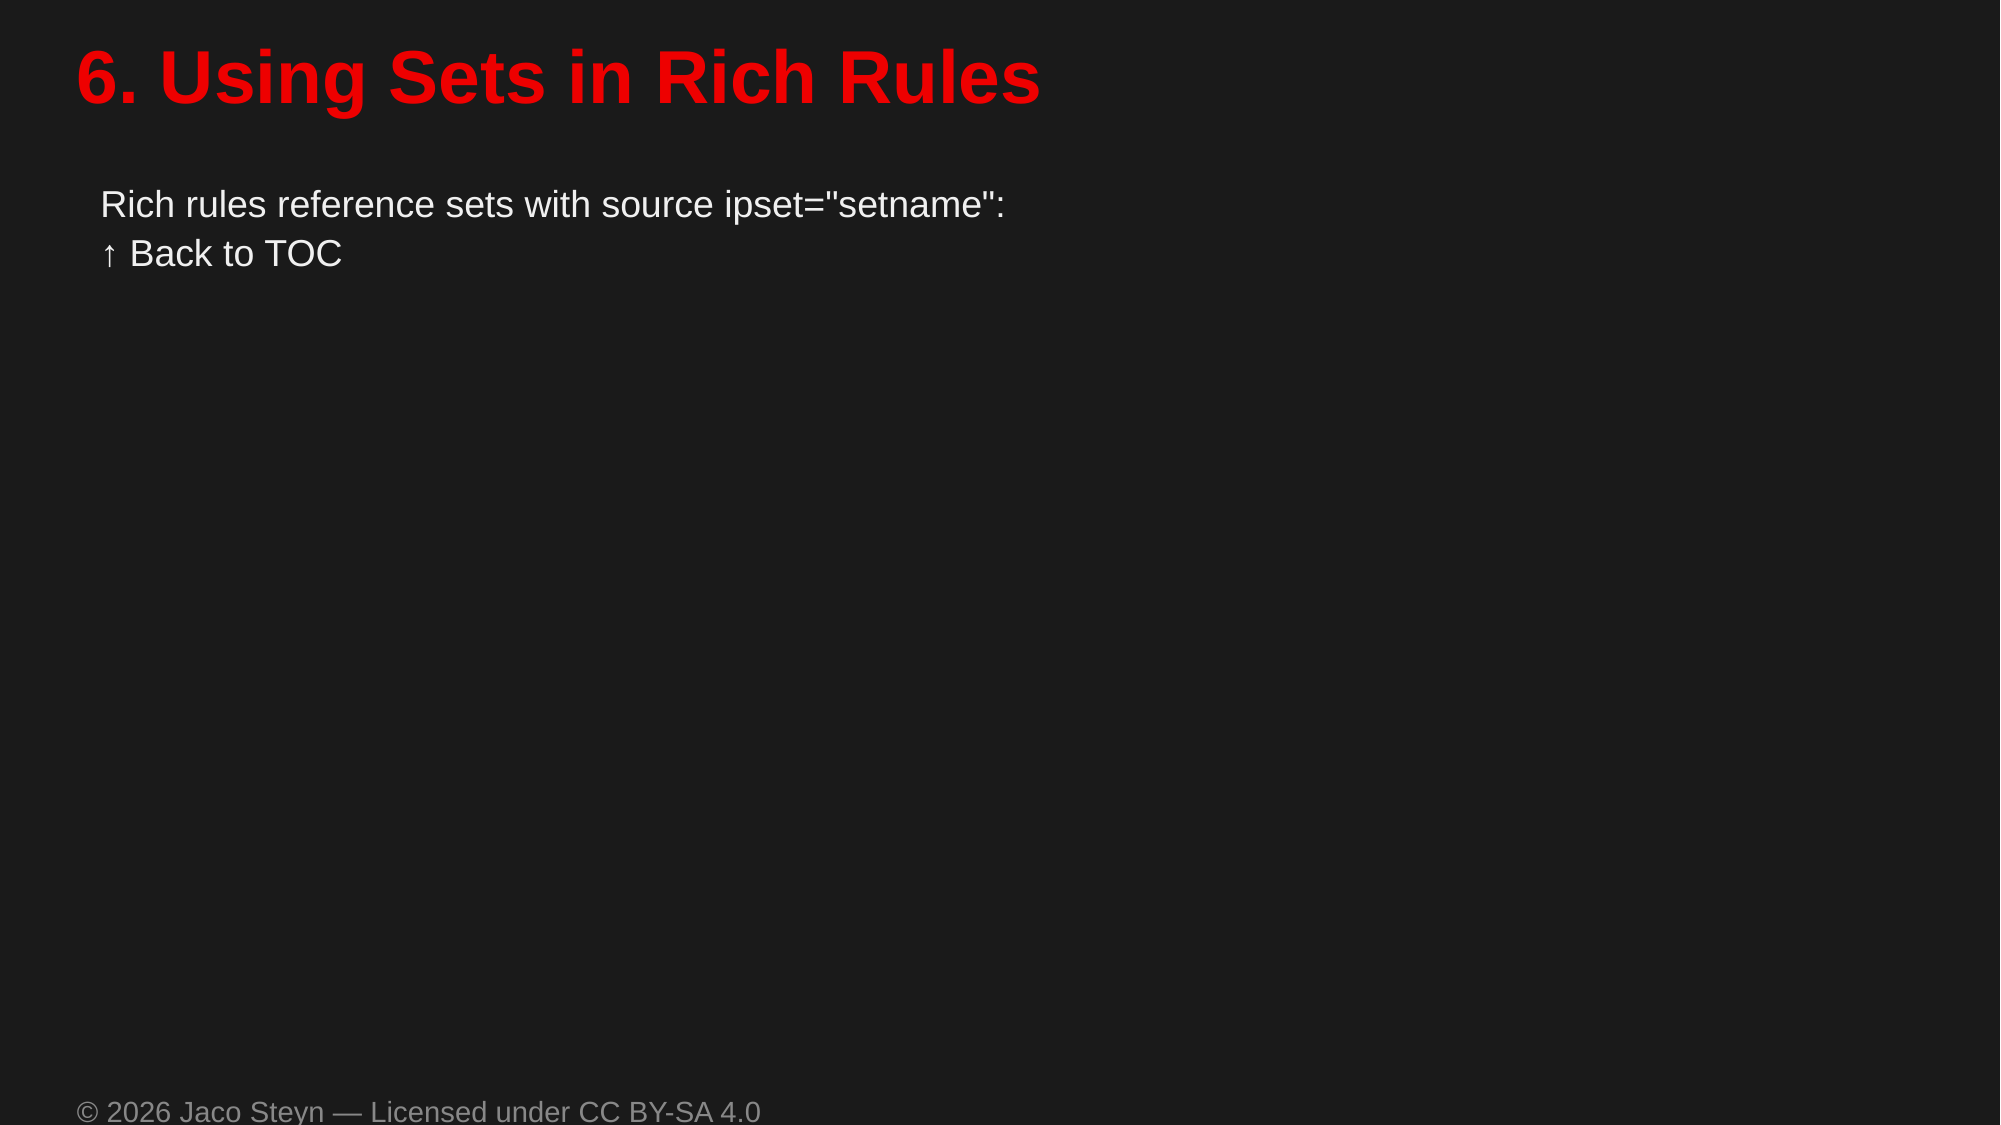

6. Using Sets in Rich Rules
Rich rules reference sets with source ipset="setname":
↑ Back to TOC
© 2026 Jaco Steyn — Licensed under CC BY-SA 4.0